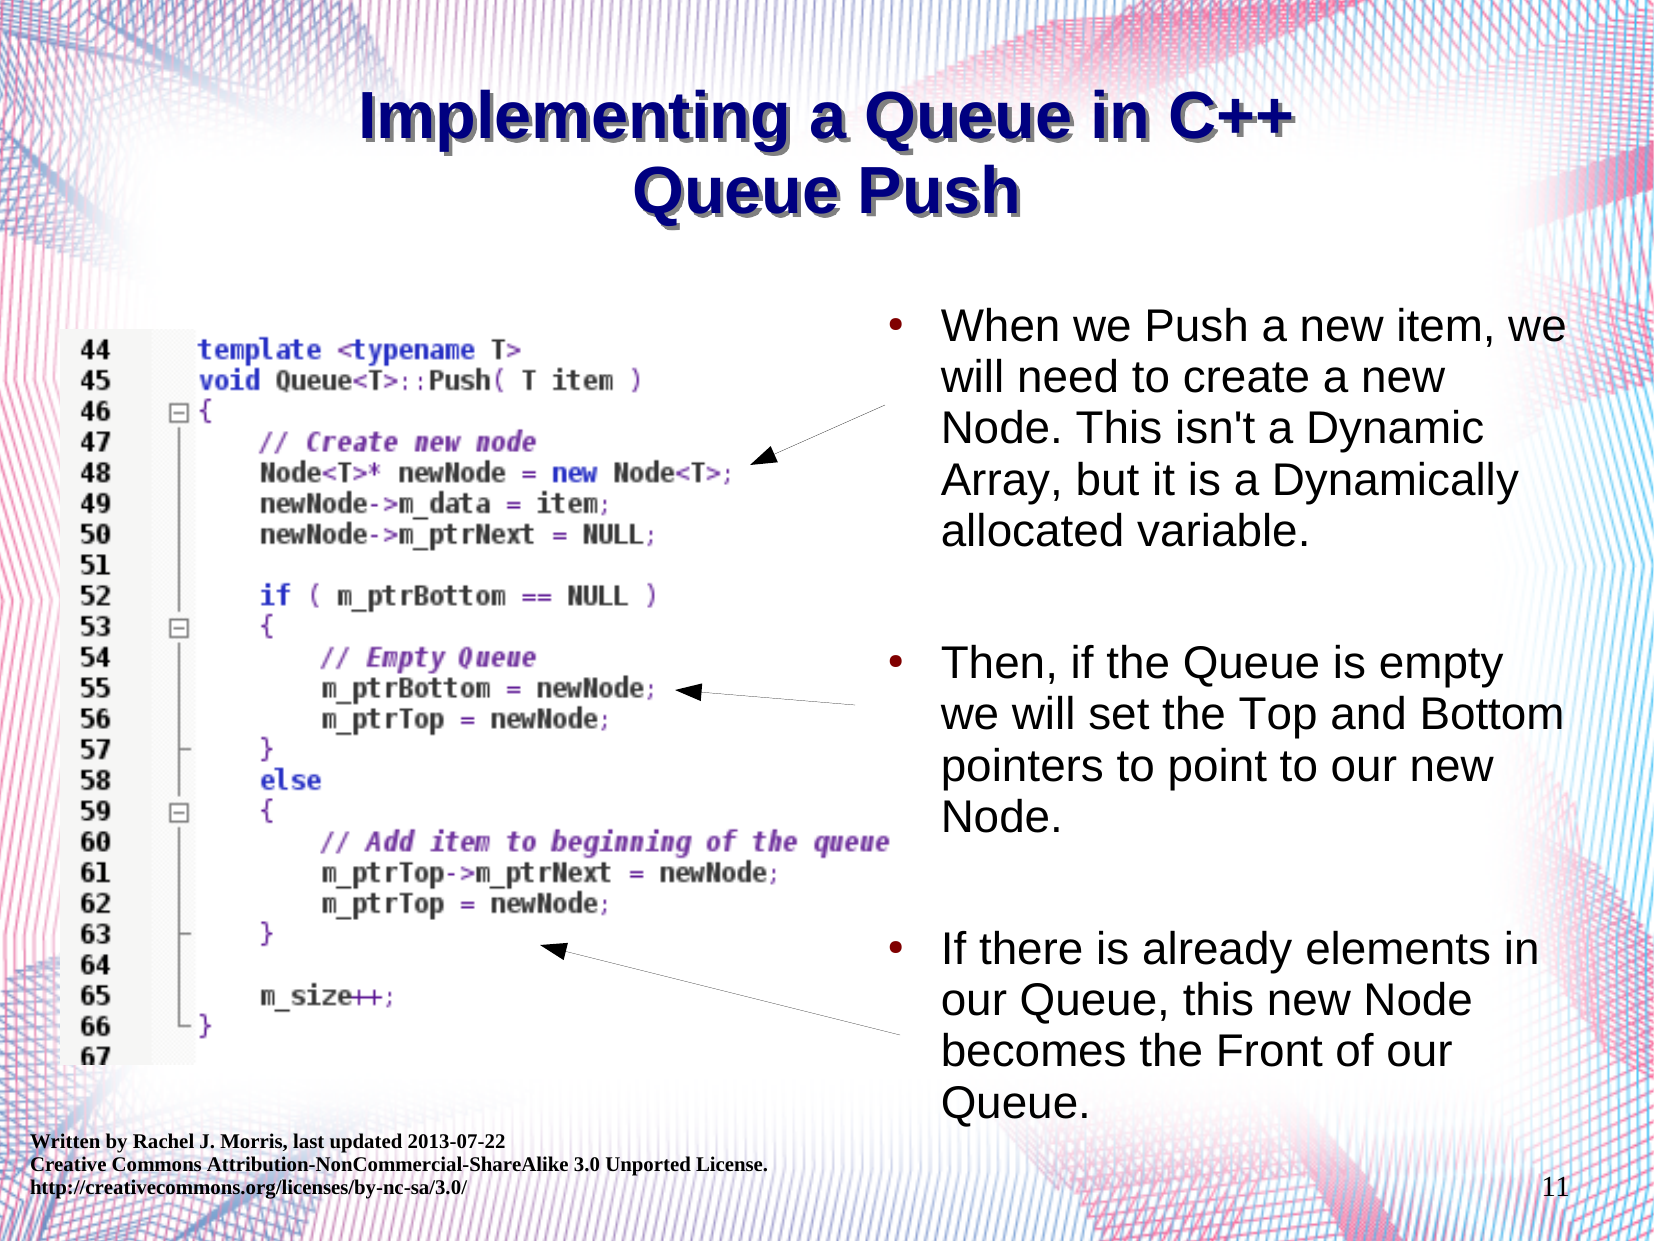

# Implementing a Queue in C++ Queue Push
When we Push a new item, we will need to create a new Node. This isn't a Dynamic Array, but it is a Dynamically allocated variable.
Then, if the Queue is empty we will set the Top and Bottom pointers to point to our new Node.
If there is already elements in our Queue, this new Node becomes the Front of our Queue.
11